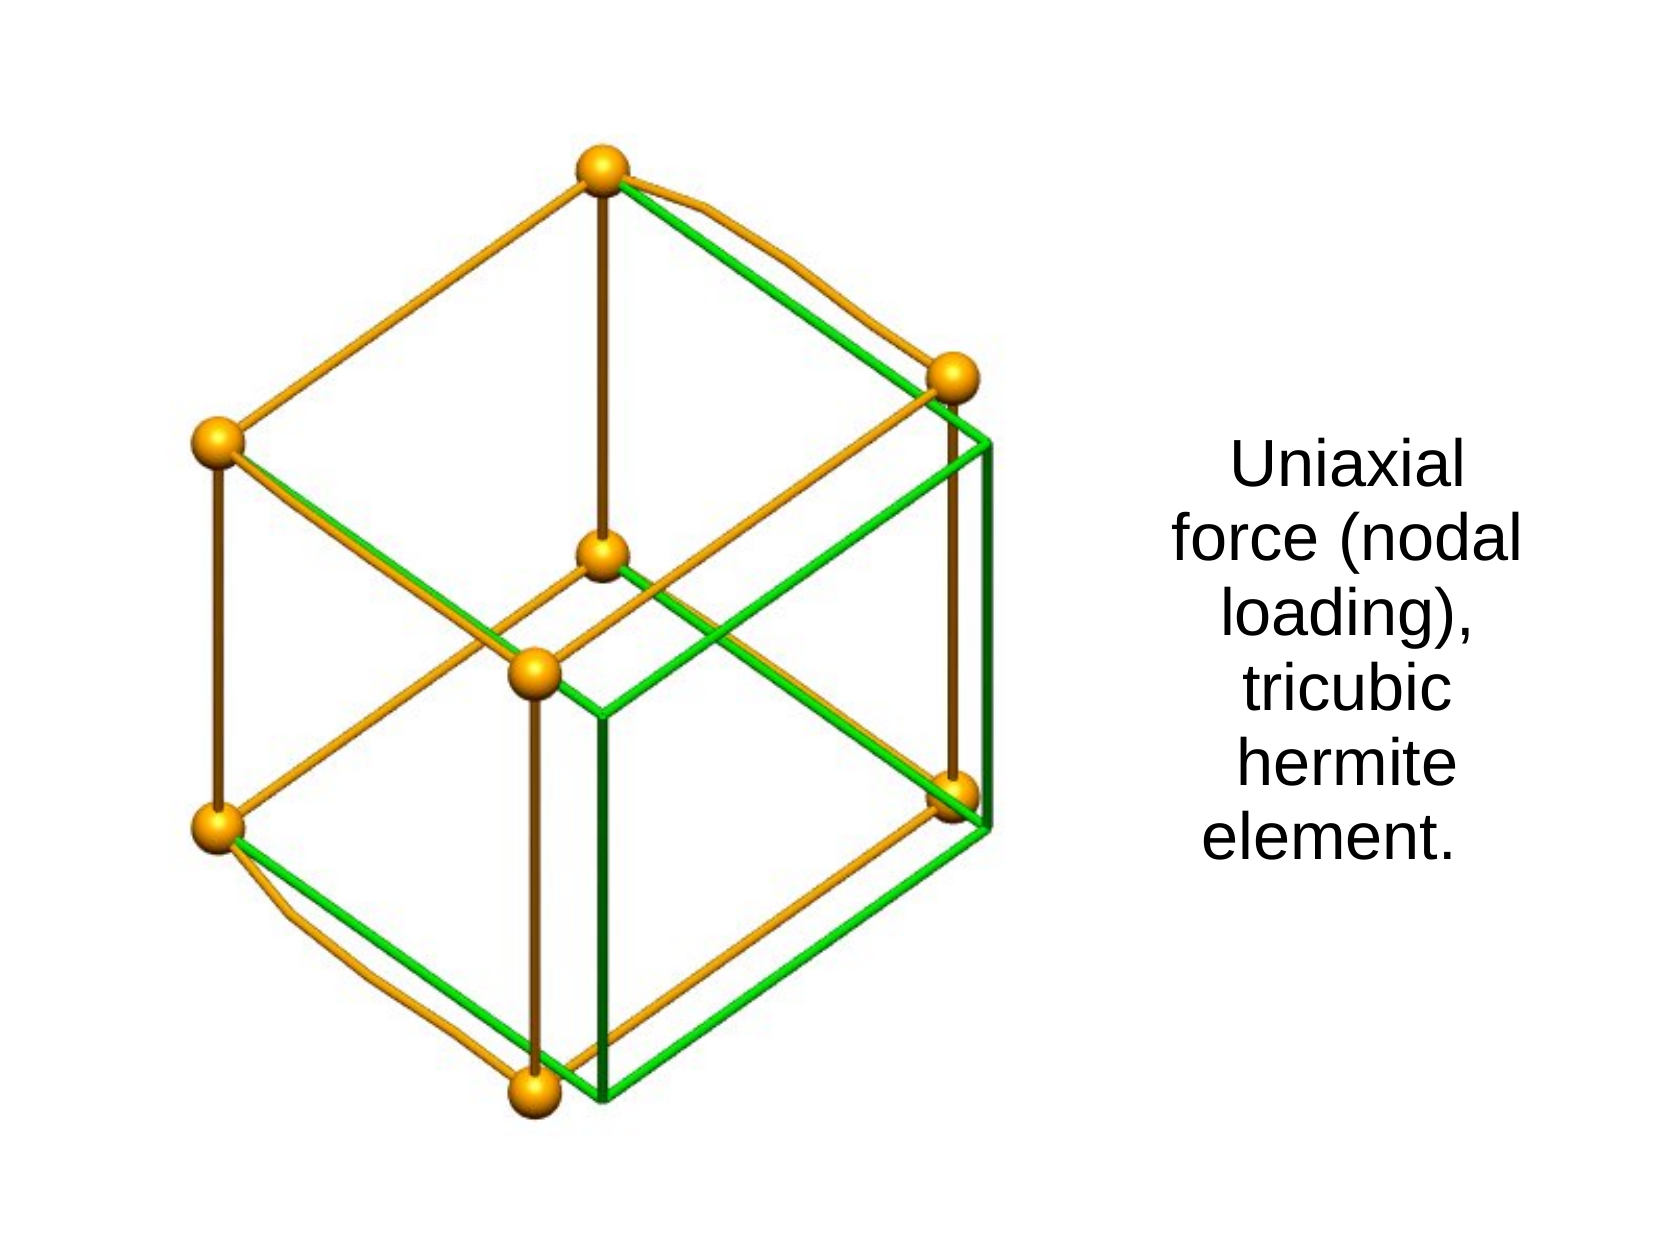

# Uniaxial force (nodal loading), tricubic hermite element.